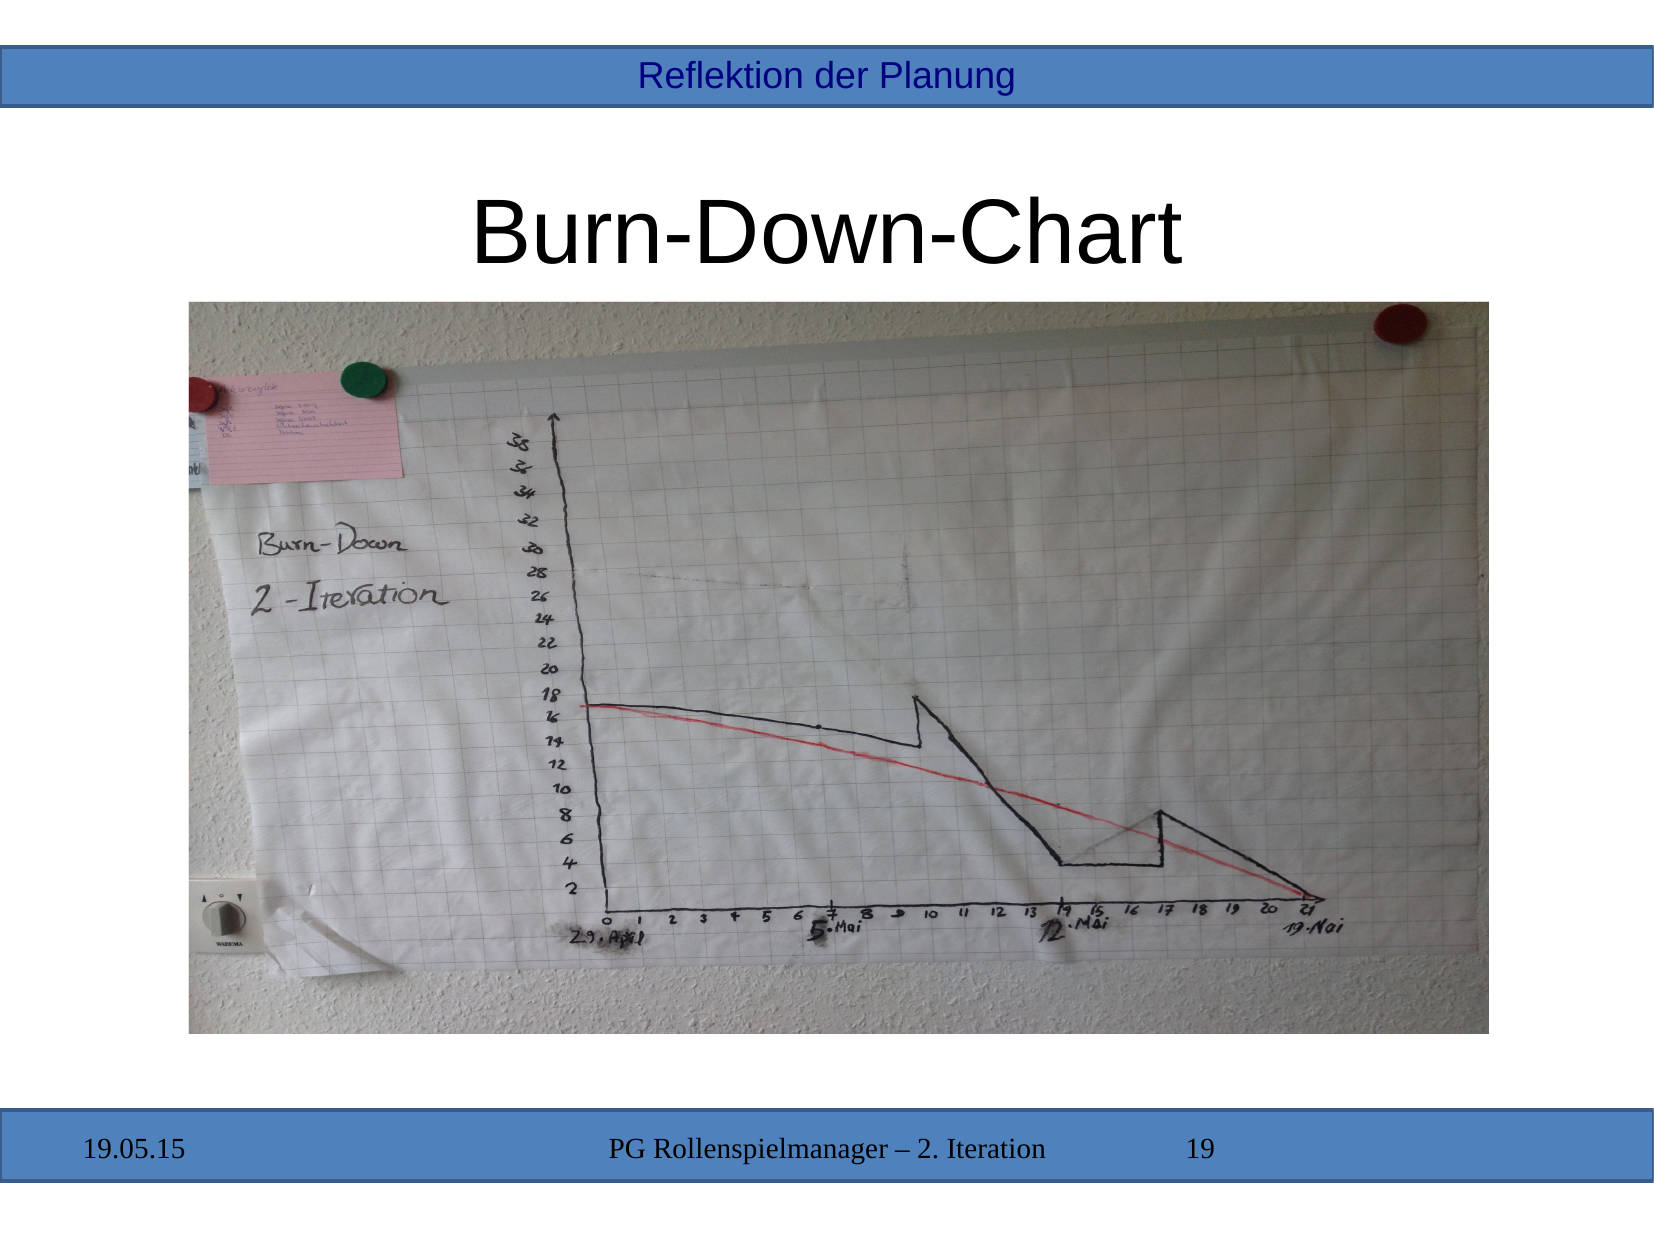

Reflektion der Planung
# Burn-Down-Chart
19.05.15
PG Rollenspielmanager – 2. Iteration